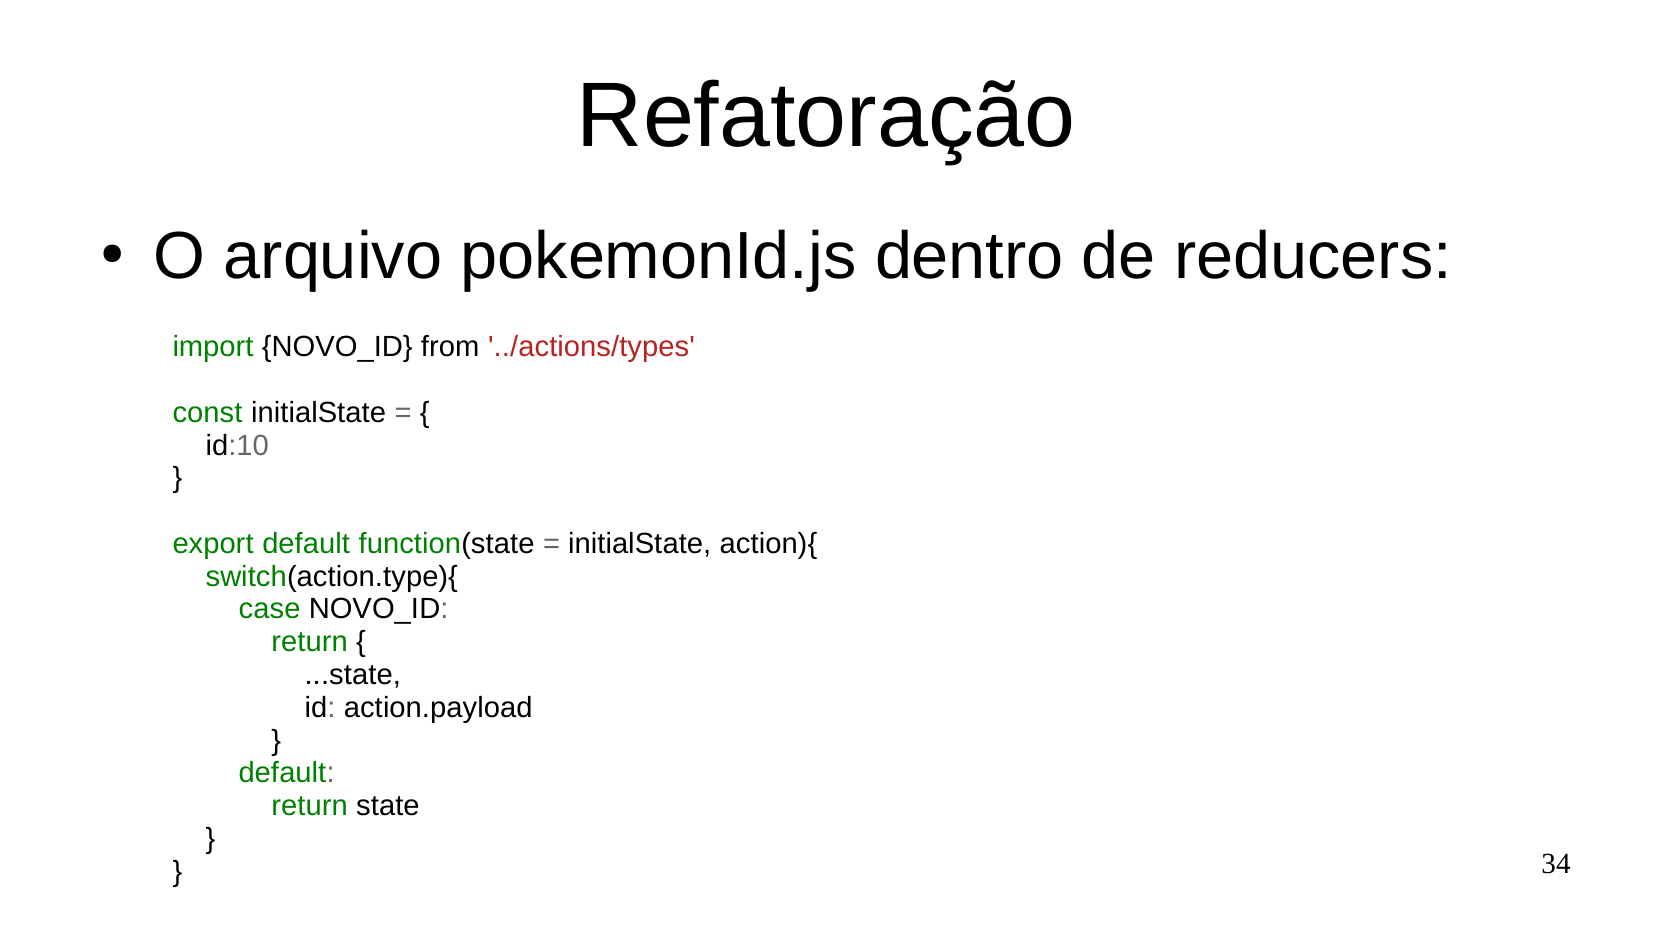

# Refatoração
O arquivo pokemonId.js dentro de reducers:
import {NOVO_ID} from '../actions/types'
const initialState = {
 id:10
}
export default function(state = initialState, action){
 switch(action.type){
 case NOVO_ID:
 return {
 ...state,
 id: action.payload
 }
 default:
 return state
 }
}
34